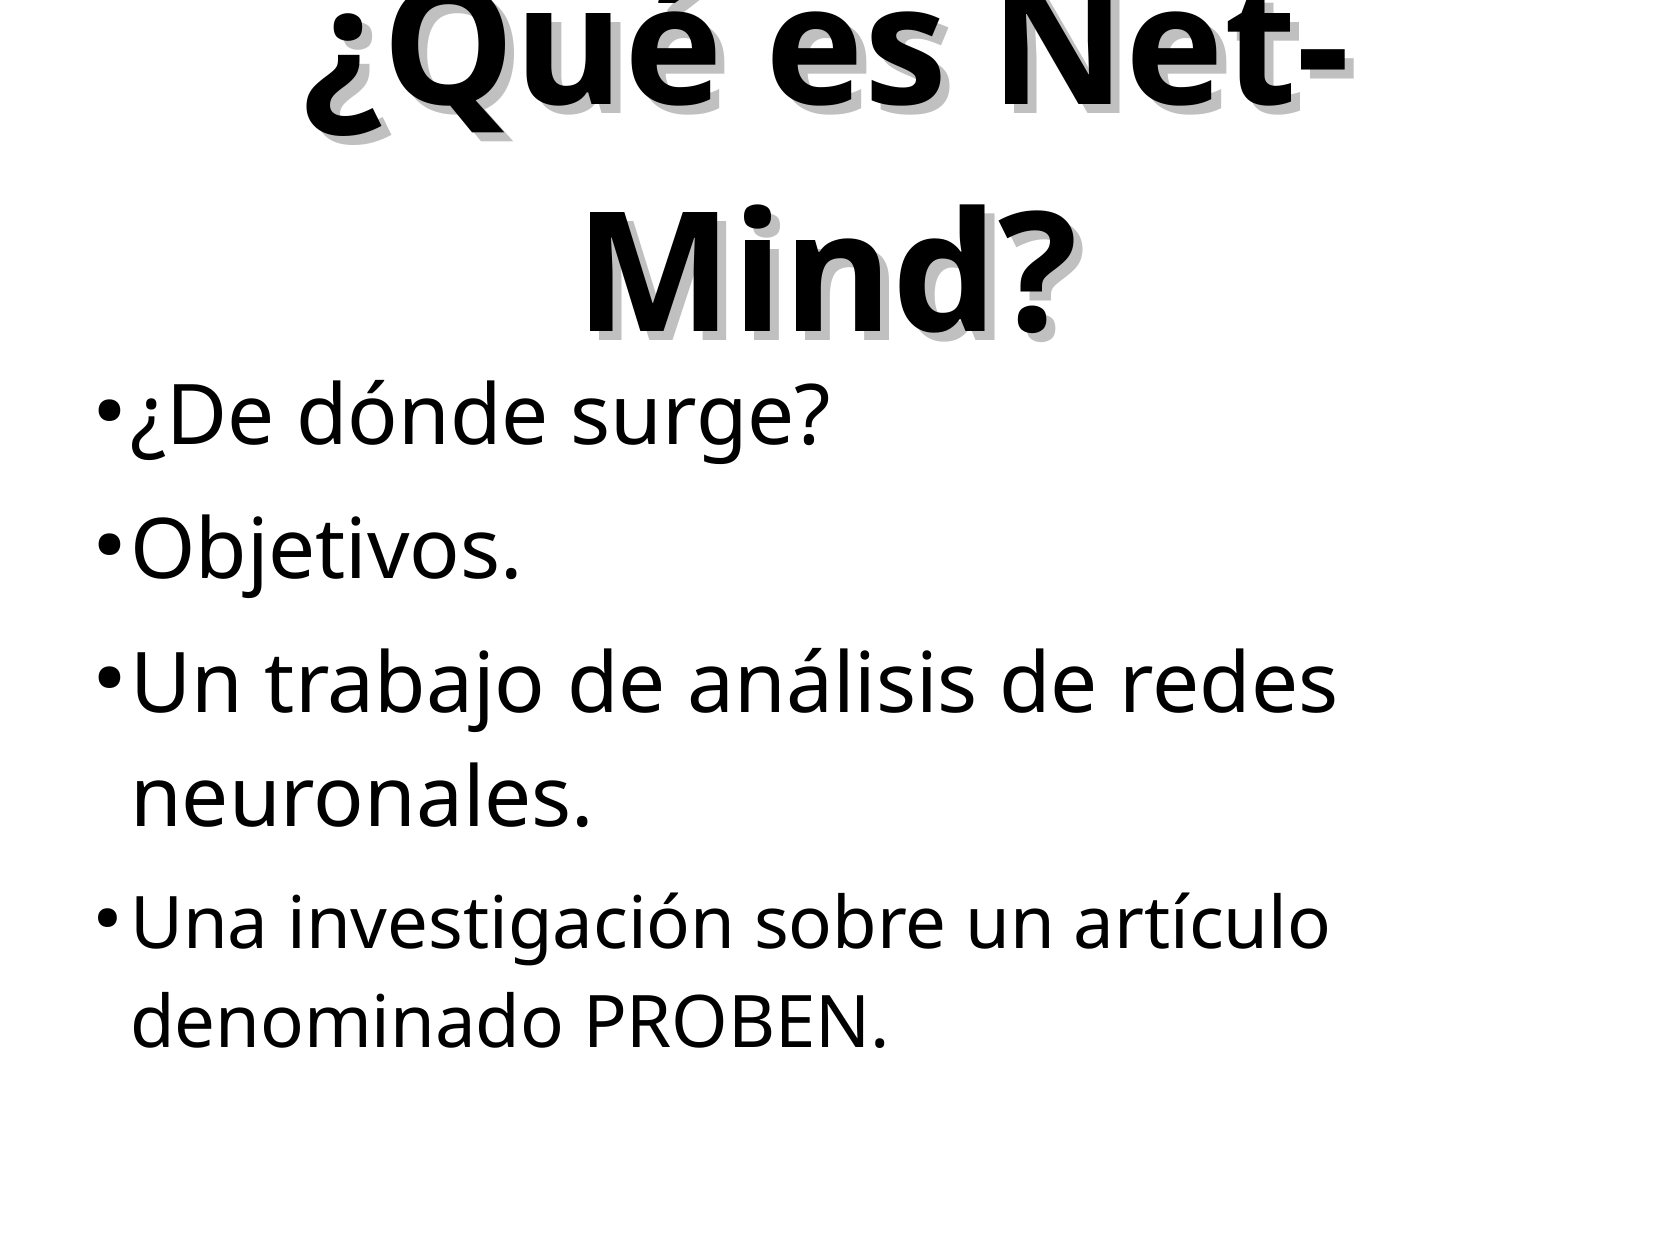

# ¿Qué es Net-Mind?
¿De dónde surge?
Objetivos.
Un trabajo de análisis de redes neuronales.
Una investigación sobre un artículo denominado PROBEN.